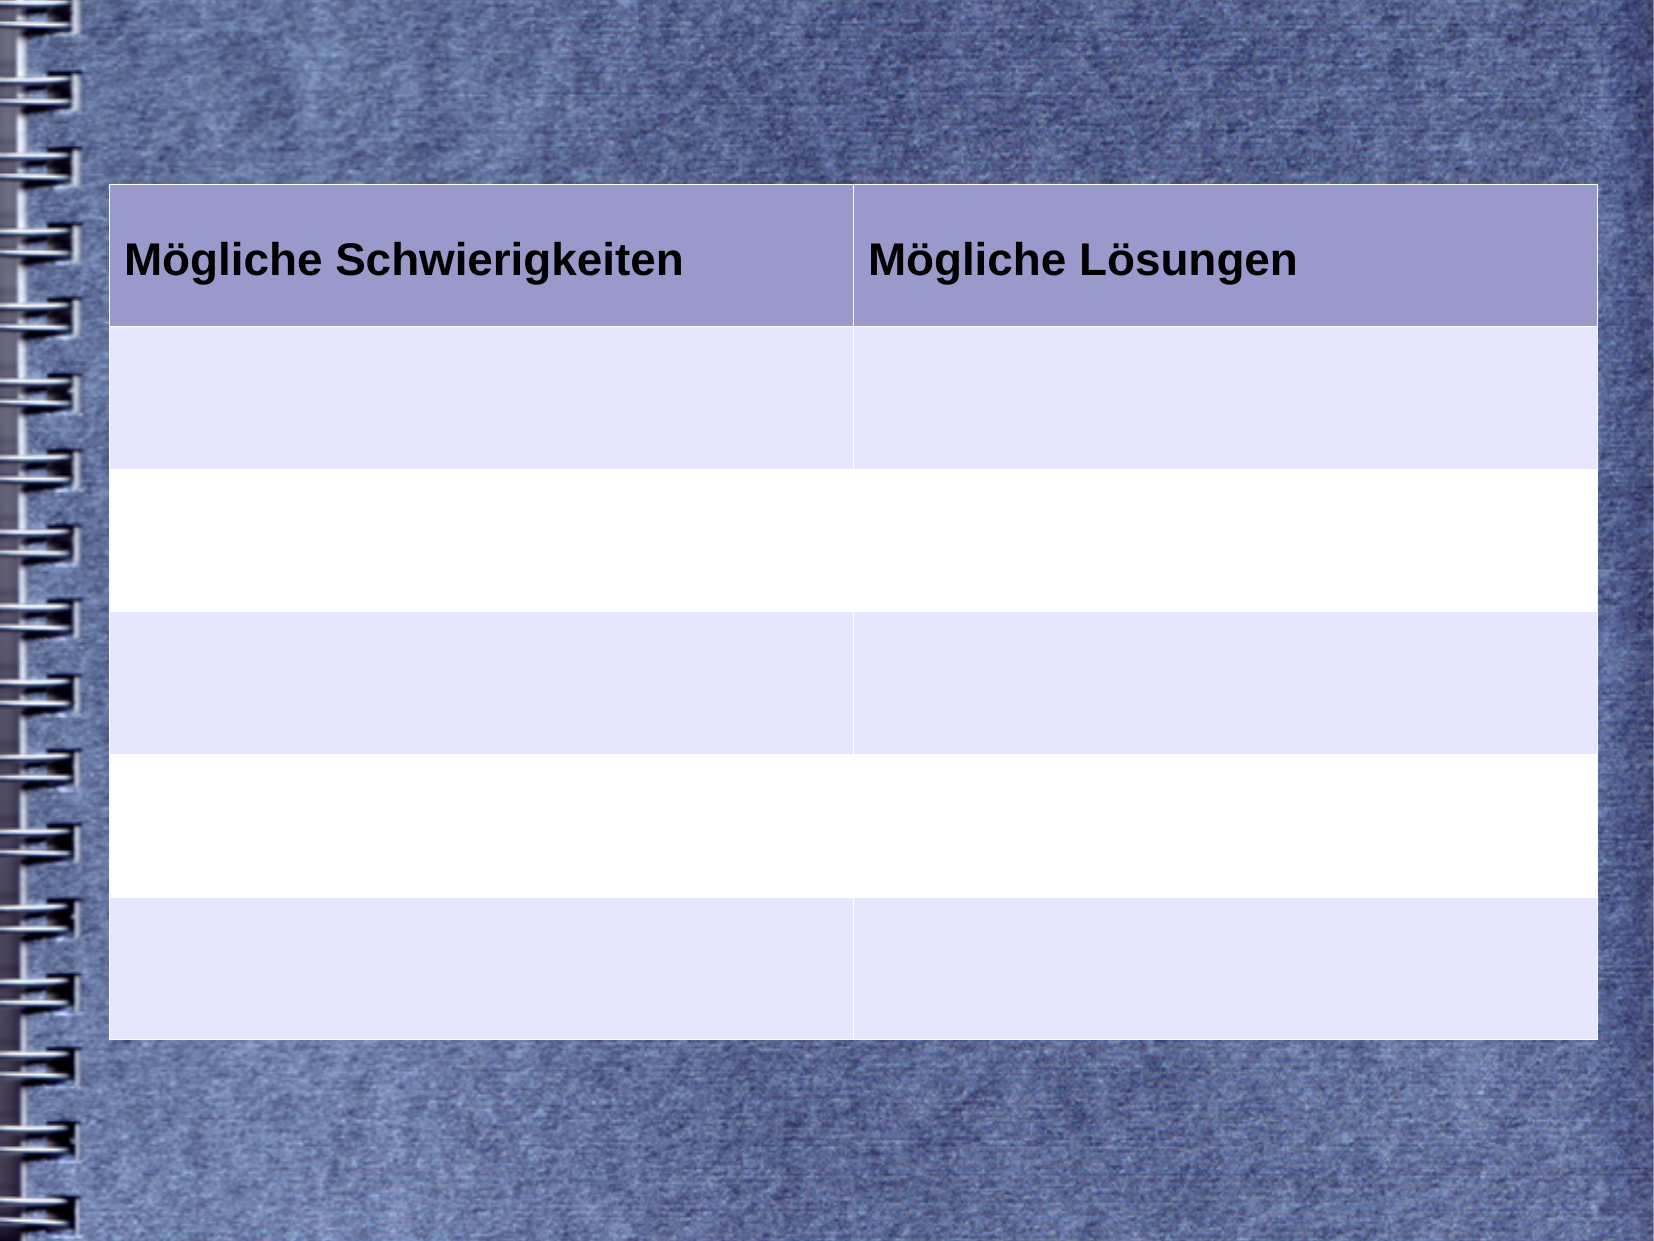

| Mögliche Schwierigkeiten | Mögliche Lösungen |
| --- | --- |
| | |
| | |
| | |
| | |
| | |